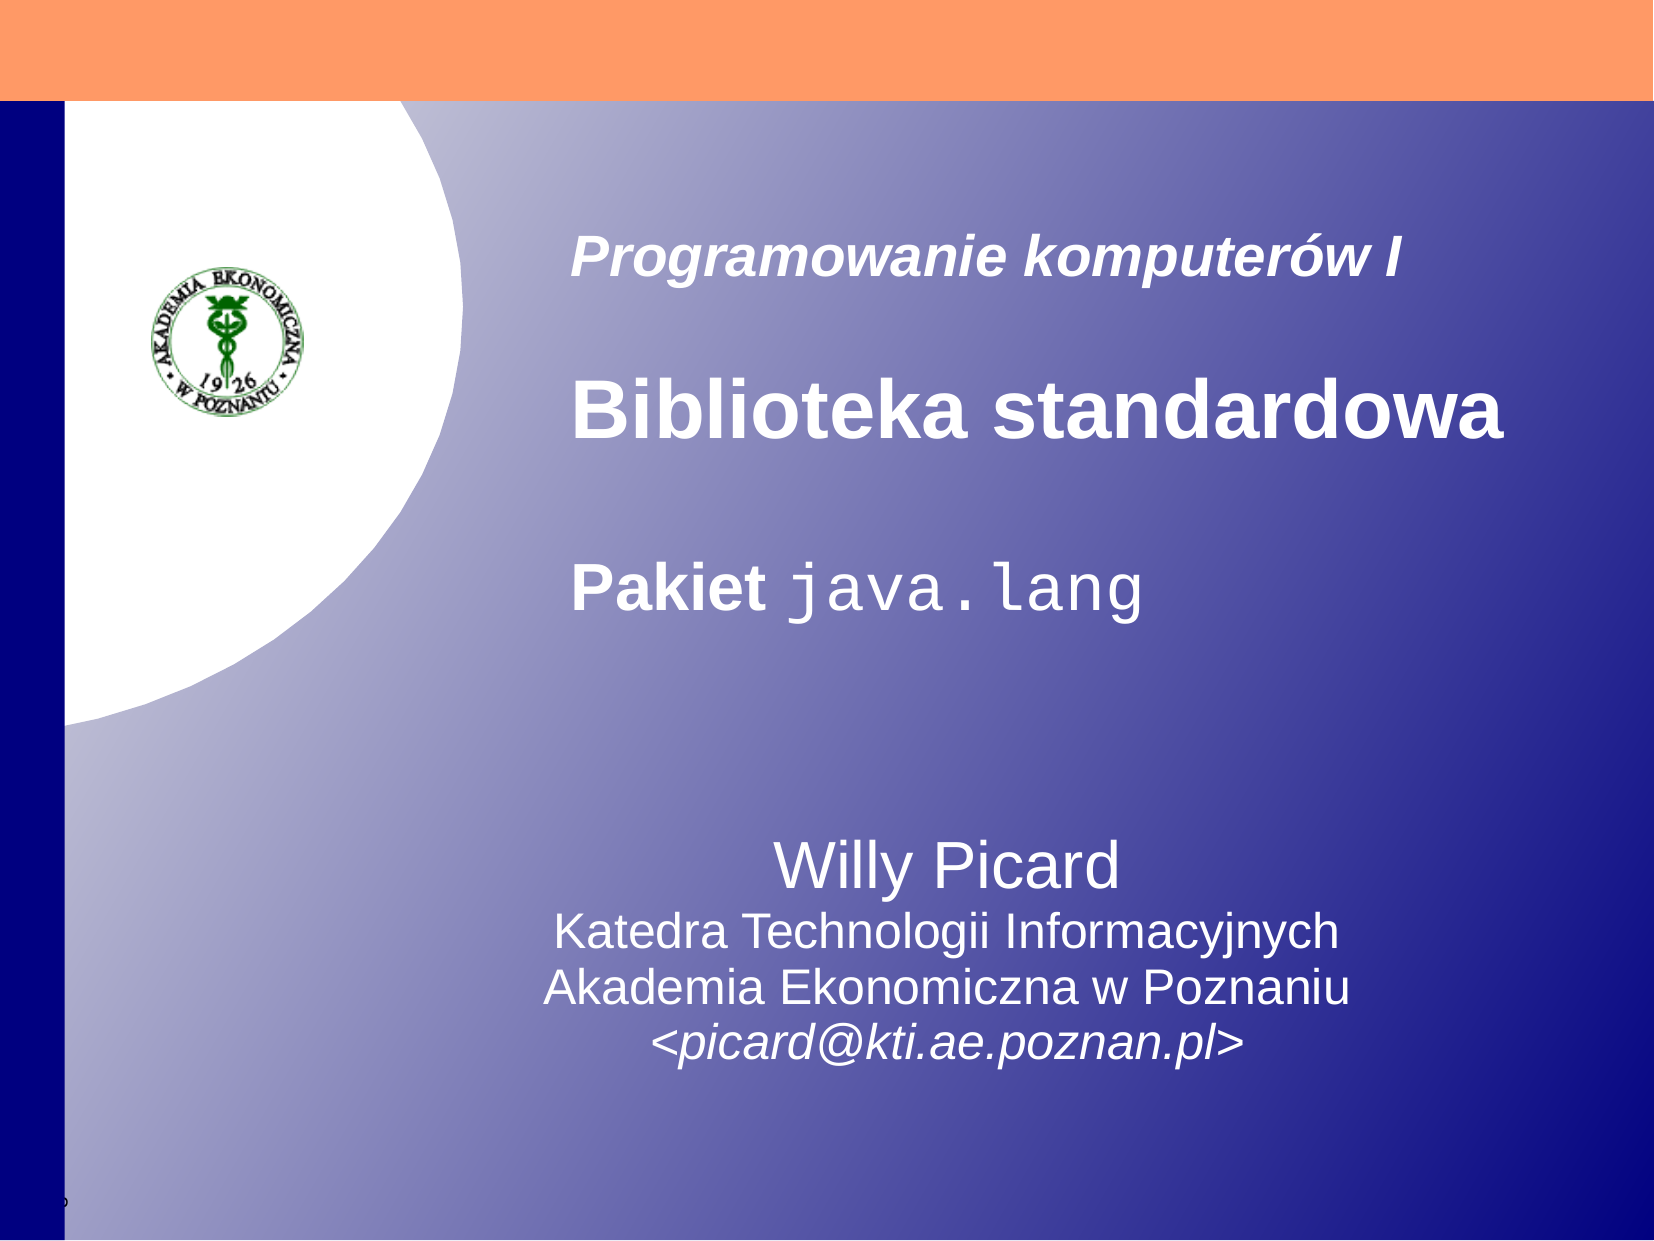

# Programowanie komputerów I Biblioteka standardowa Pakiet java.lang